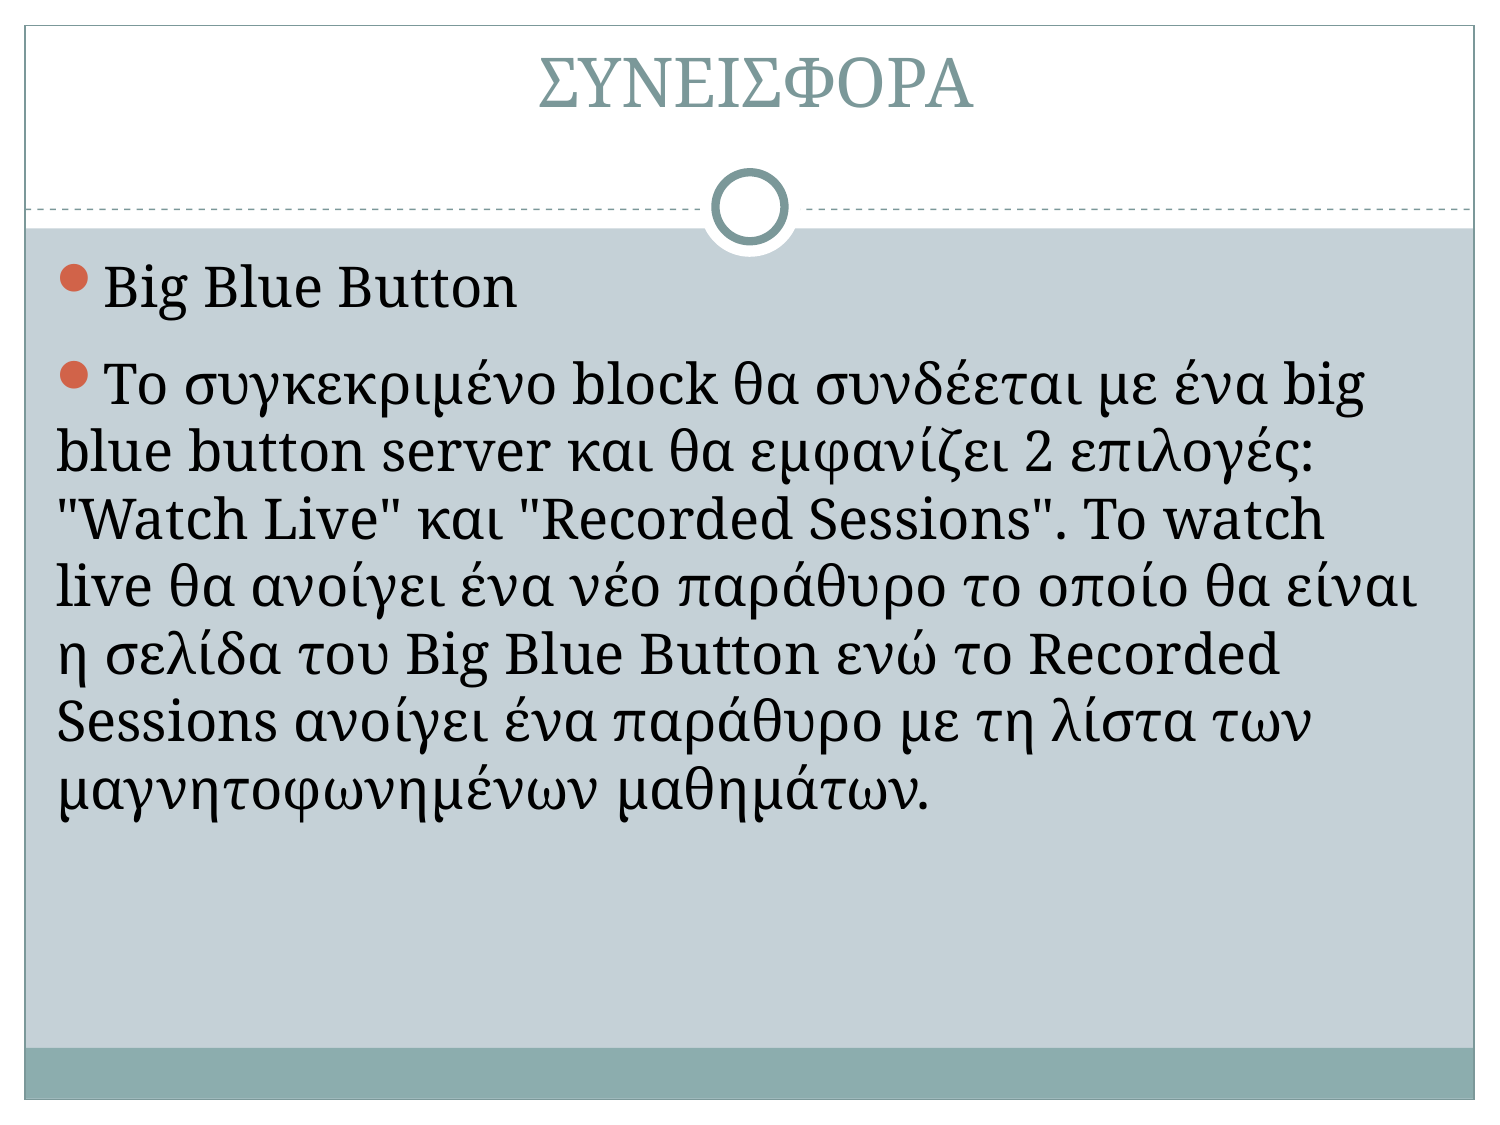

# ΣΥΝΕΙΣΦΟΡΑ
Big Blue Button
Το συγκεκριμένο block θα συνδέεται με ένα big blue button server και θα εμφανίζει 2 επιλογές: "Watch Live" και "Recorded Sessions". Το watch live θα ανοίγει ένα νέο παράθυρο το οποίο θα είναι η σελίδα του Big Blue Button ενώ το Recorded Sessions ανοίγει ένα παράθυρο με τη λίστα των μαγνητοφωνημένων μαθημάτων.